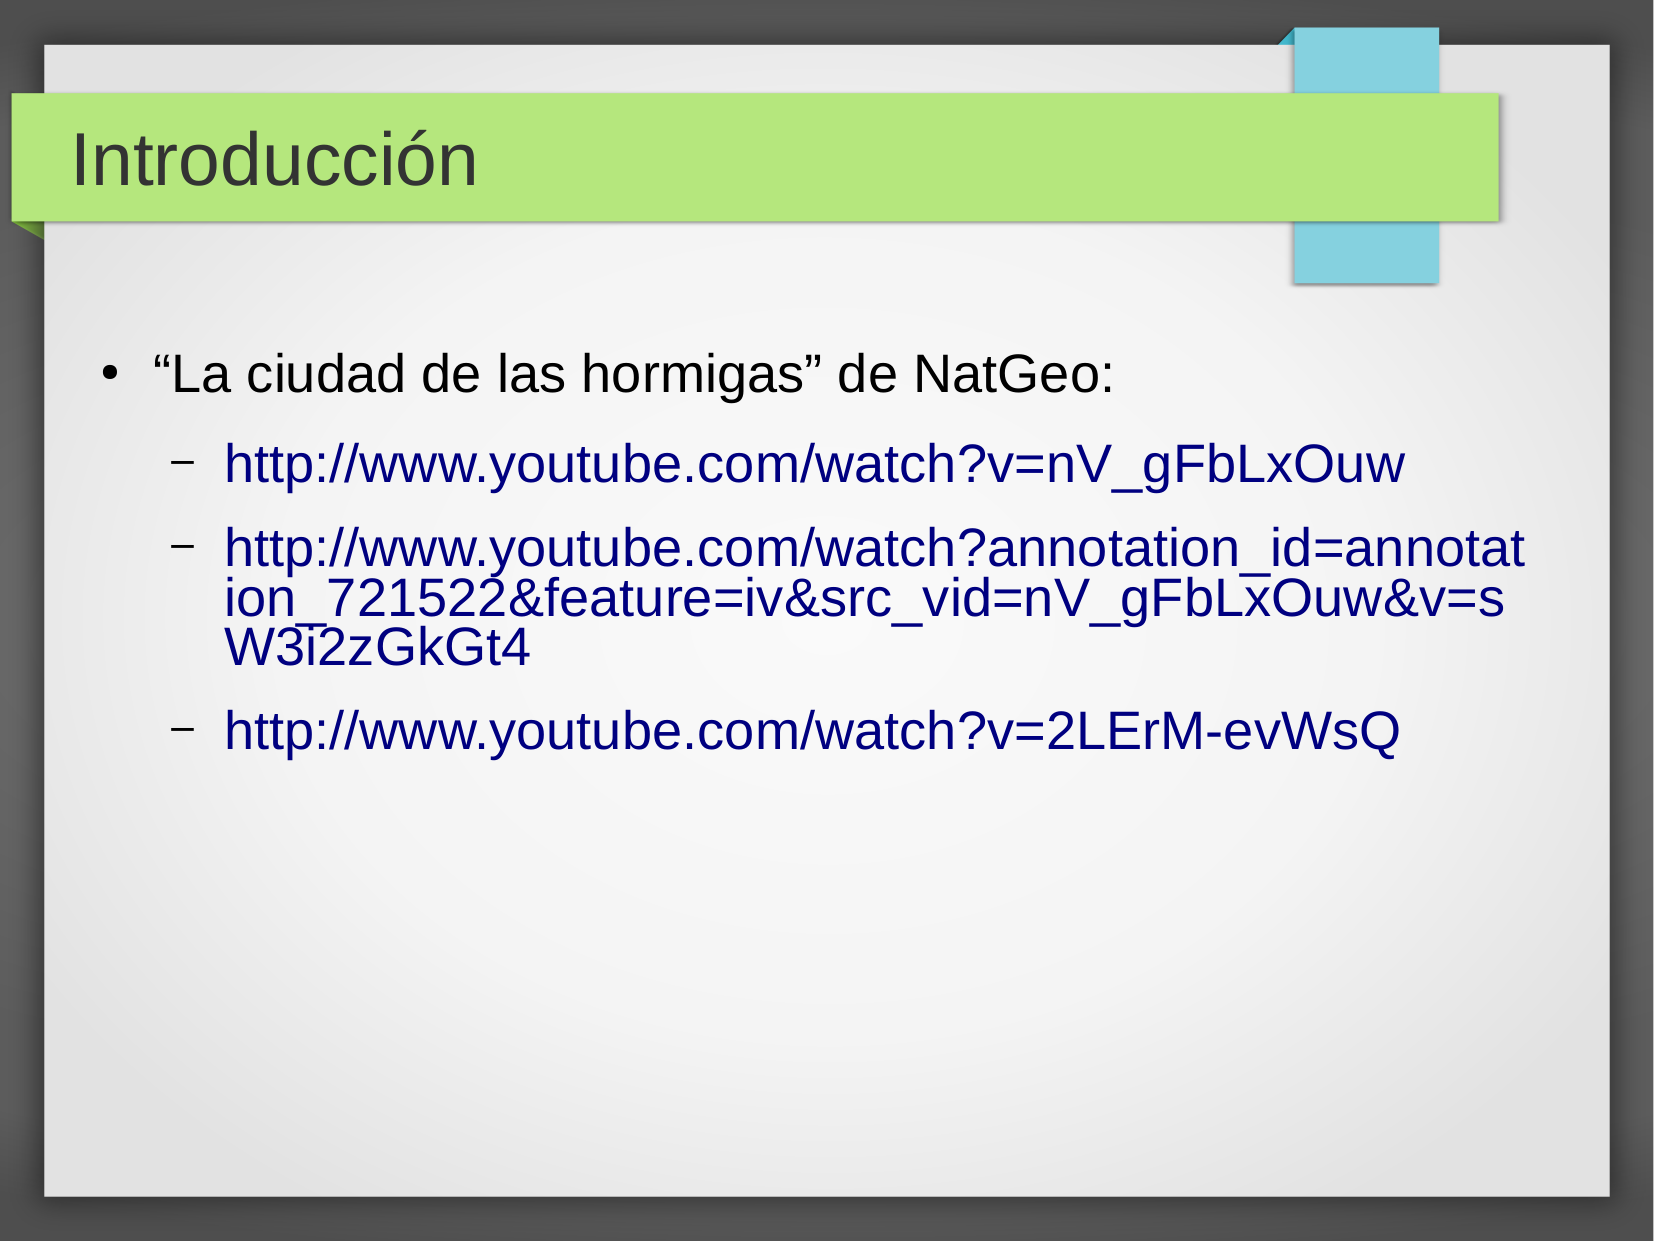

# Introducción
“La ciudad de las hormigas” de NatGeo:
http://www.youtube.com/watch?v=nV_gFbLxOuw
http://www.youtube.com/watch?annotation_id=annotation_721522&feature=iv&src_vid=nV_gFbLxOuw&v=sW3i2zGkGt4
http://www.youtube.com/watch?v=2LErM-evWsQ